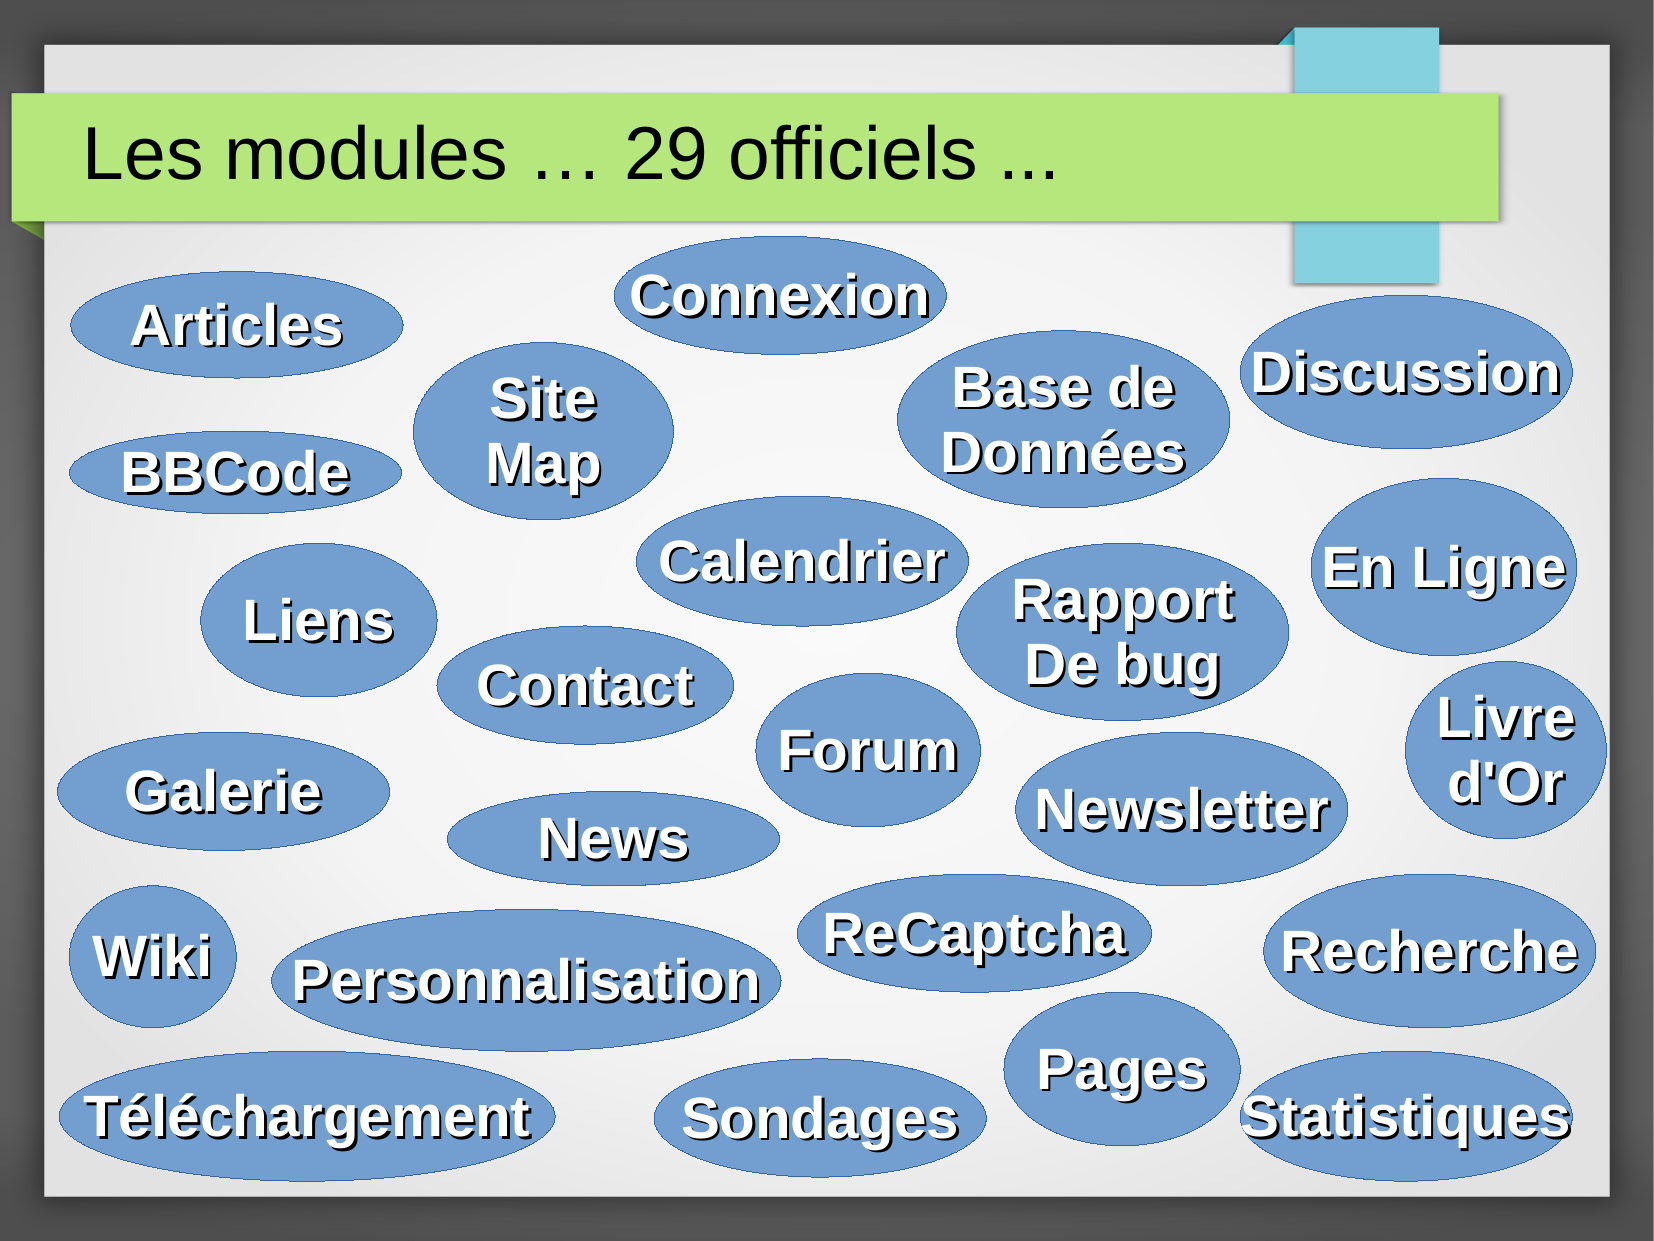

# Les modules … 29 officiels ...
Connexion
Articles
Discussion
Base de
Données
Site
Map
BBCode
En Ligne
Calendrier
Liens
Rapport
De bug
Contact
Livre
d'Or
Forum
Galerie
Newsletter
News
ReCaptcha
Recherche
Wiki
Personnalisation
Pages
Téléchargement
Statistiques
Sondages